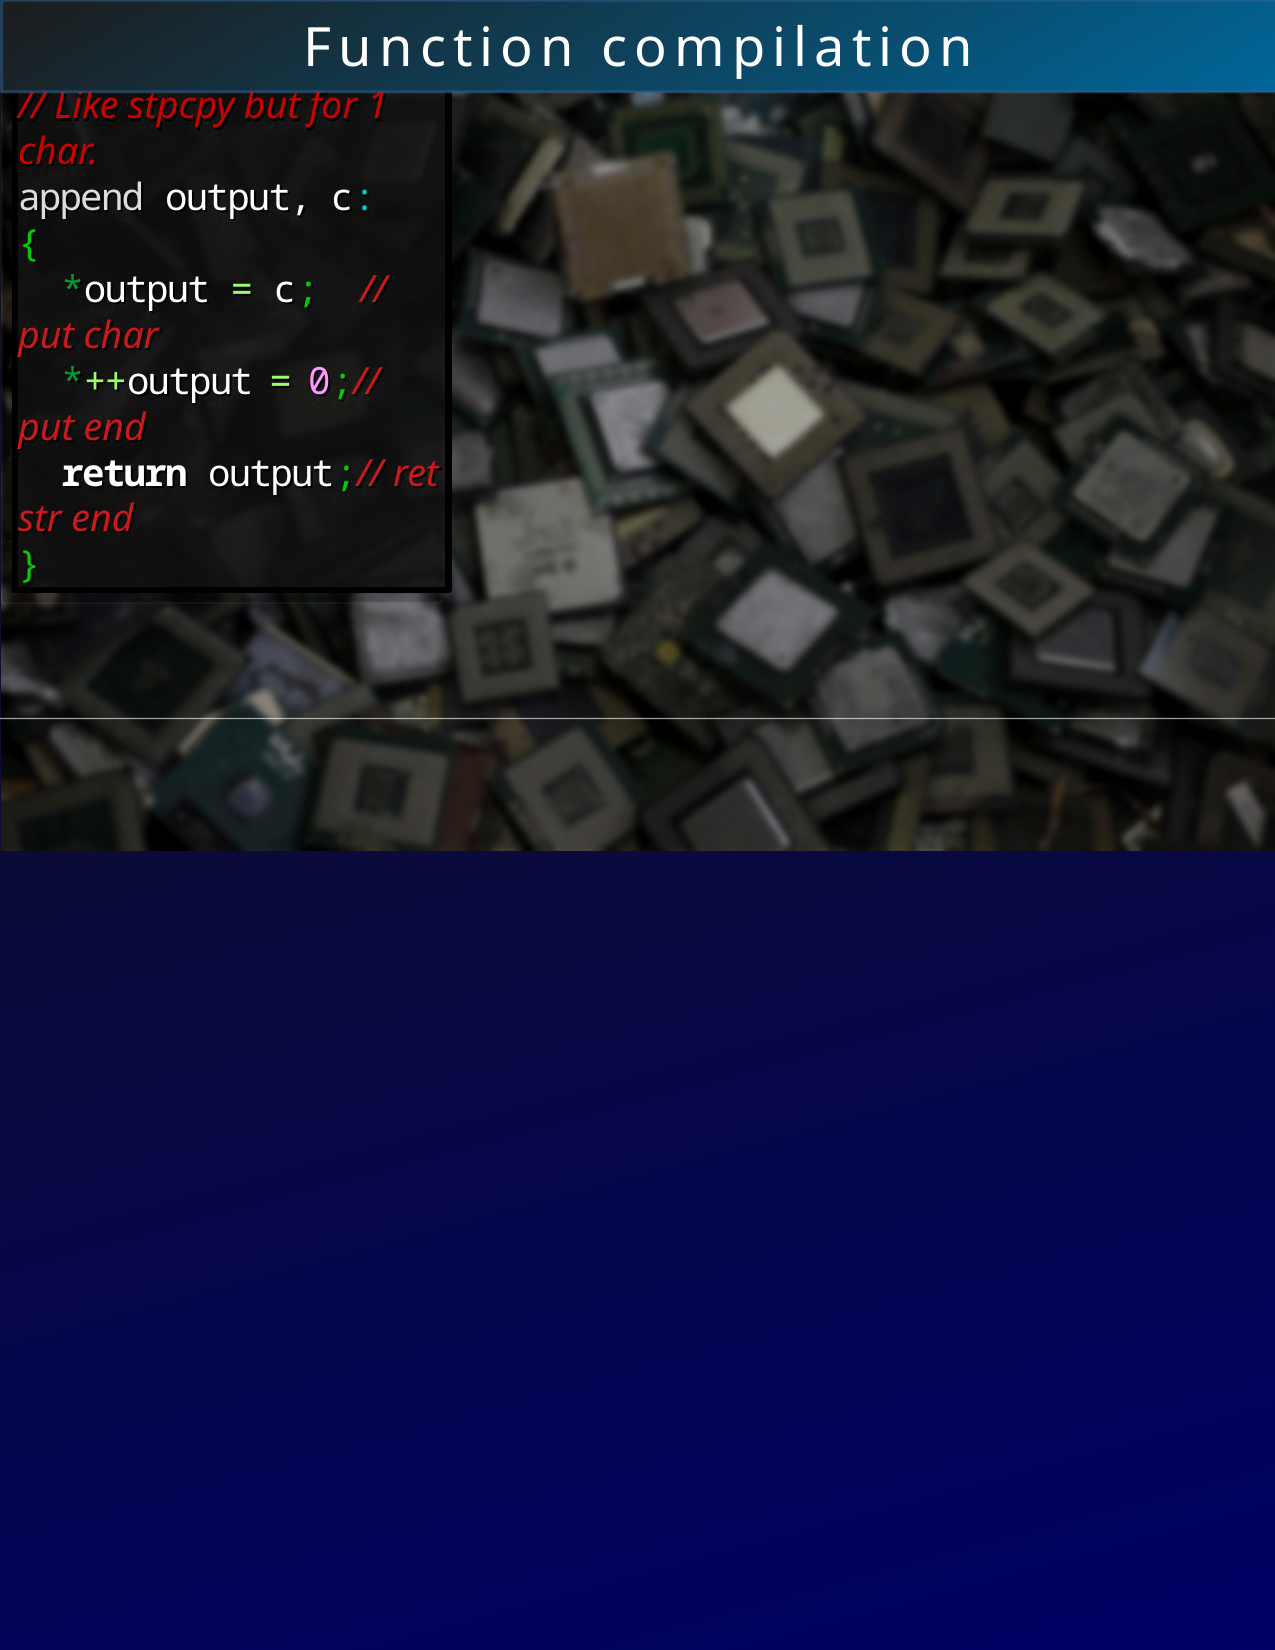

Function compilation
// Like stpcpy but for 1 char.
append output, c:
{
 *output = c; // put char
 *++output = 0;// put end
 return output;// ret str end
}